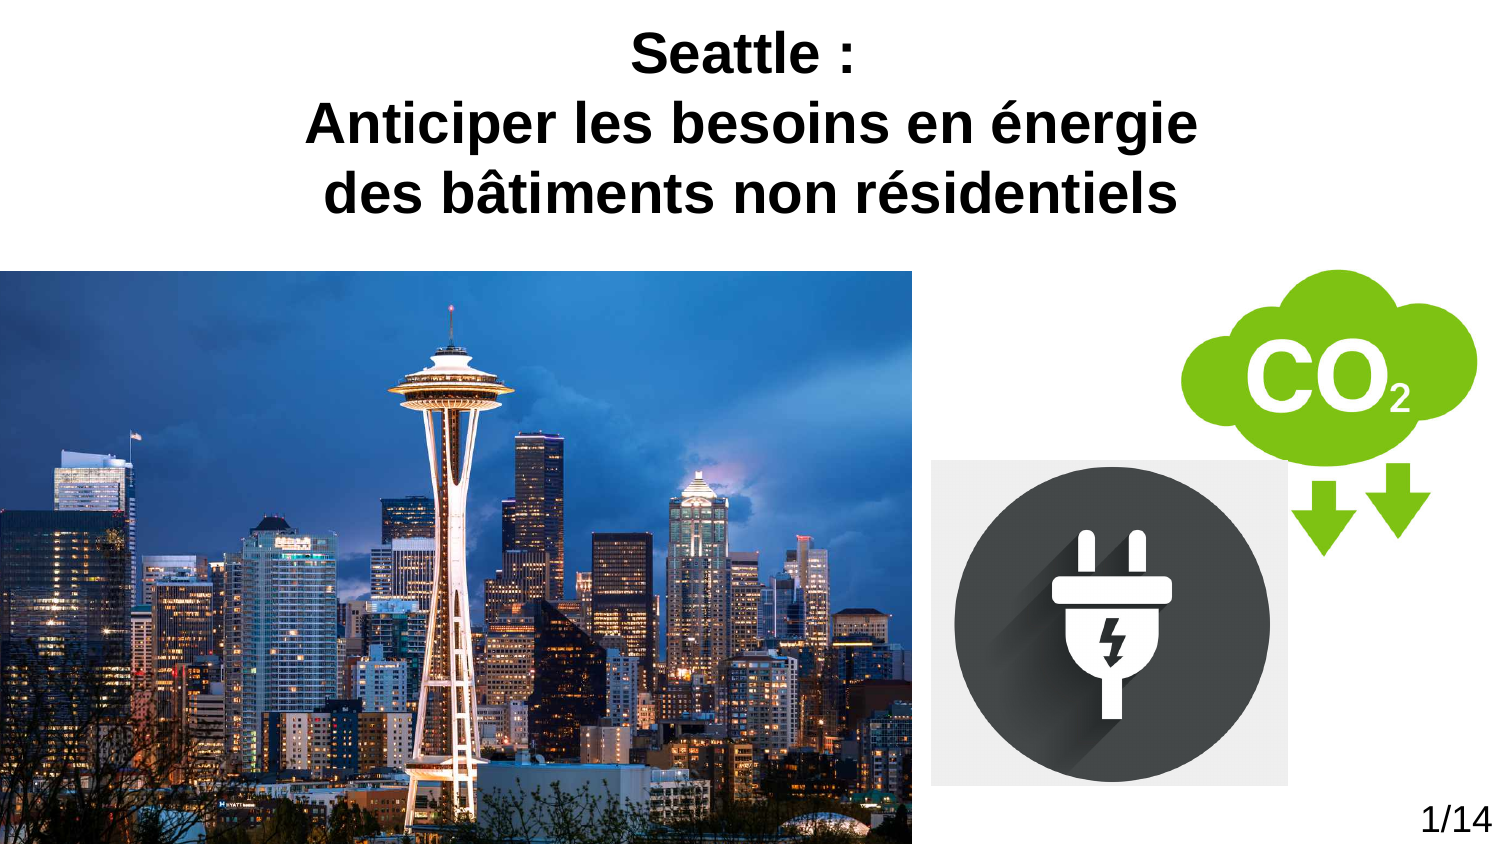

# Seattle : Anticiper les besoins en énergie des bâtiments non résidentiels
1/14